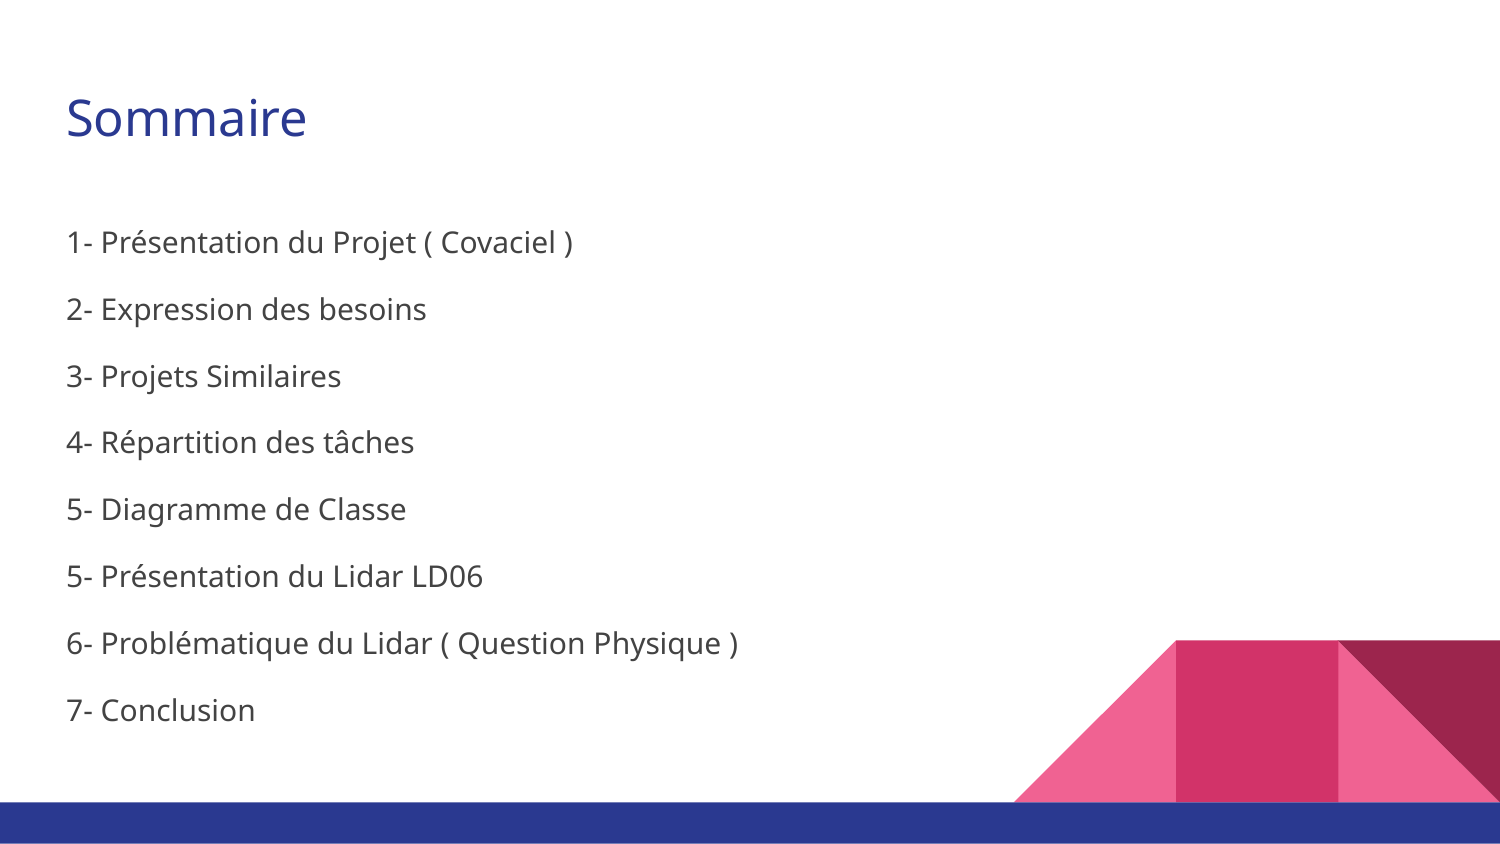

# Sommaire
1- Présentation du Projet ( Covaciel )
2- Expression des besoins
3- Projets Similaires
4- Répartition des tâches
5- Diagramme de Classe
5- Présentation du Lidar LD06
6- Problématique du Lidar ( Question Physique )
7- Conclusion